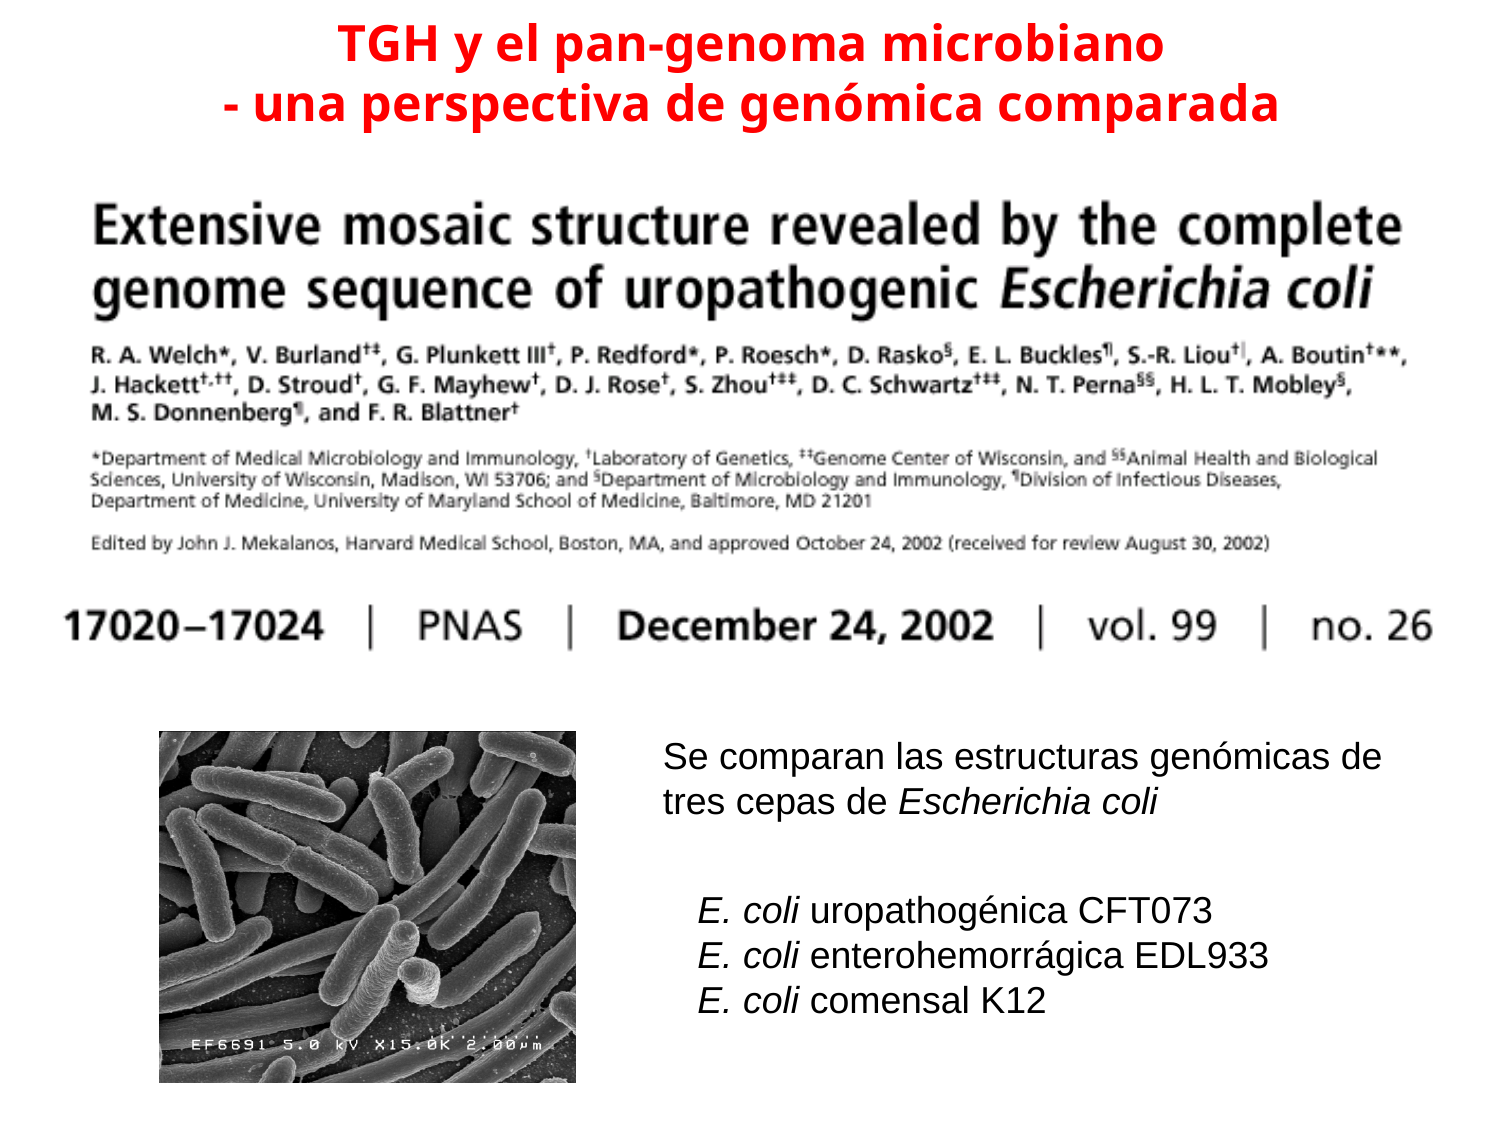

TGH y el pan-genoma microbiano
- una perspectiva de genómica comparada
Se comparan las estructuras genómicas de
tres cepas de Escherichia coli
E. coli uropathogénica CFT073
E. coli enterohemorrágica EDL933
E. coli comensal K12